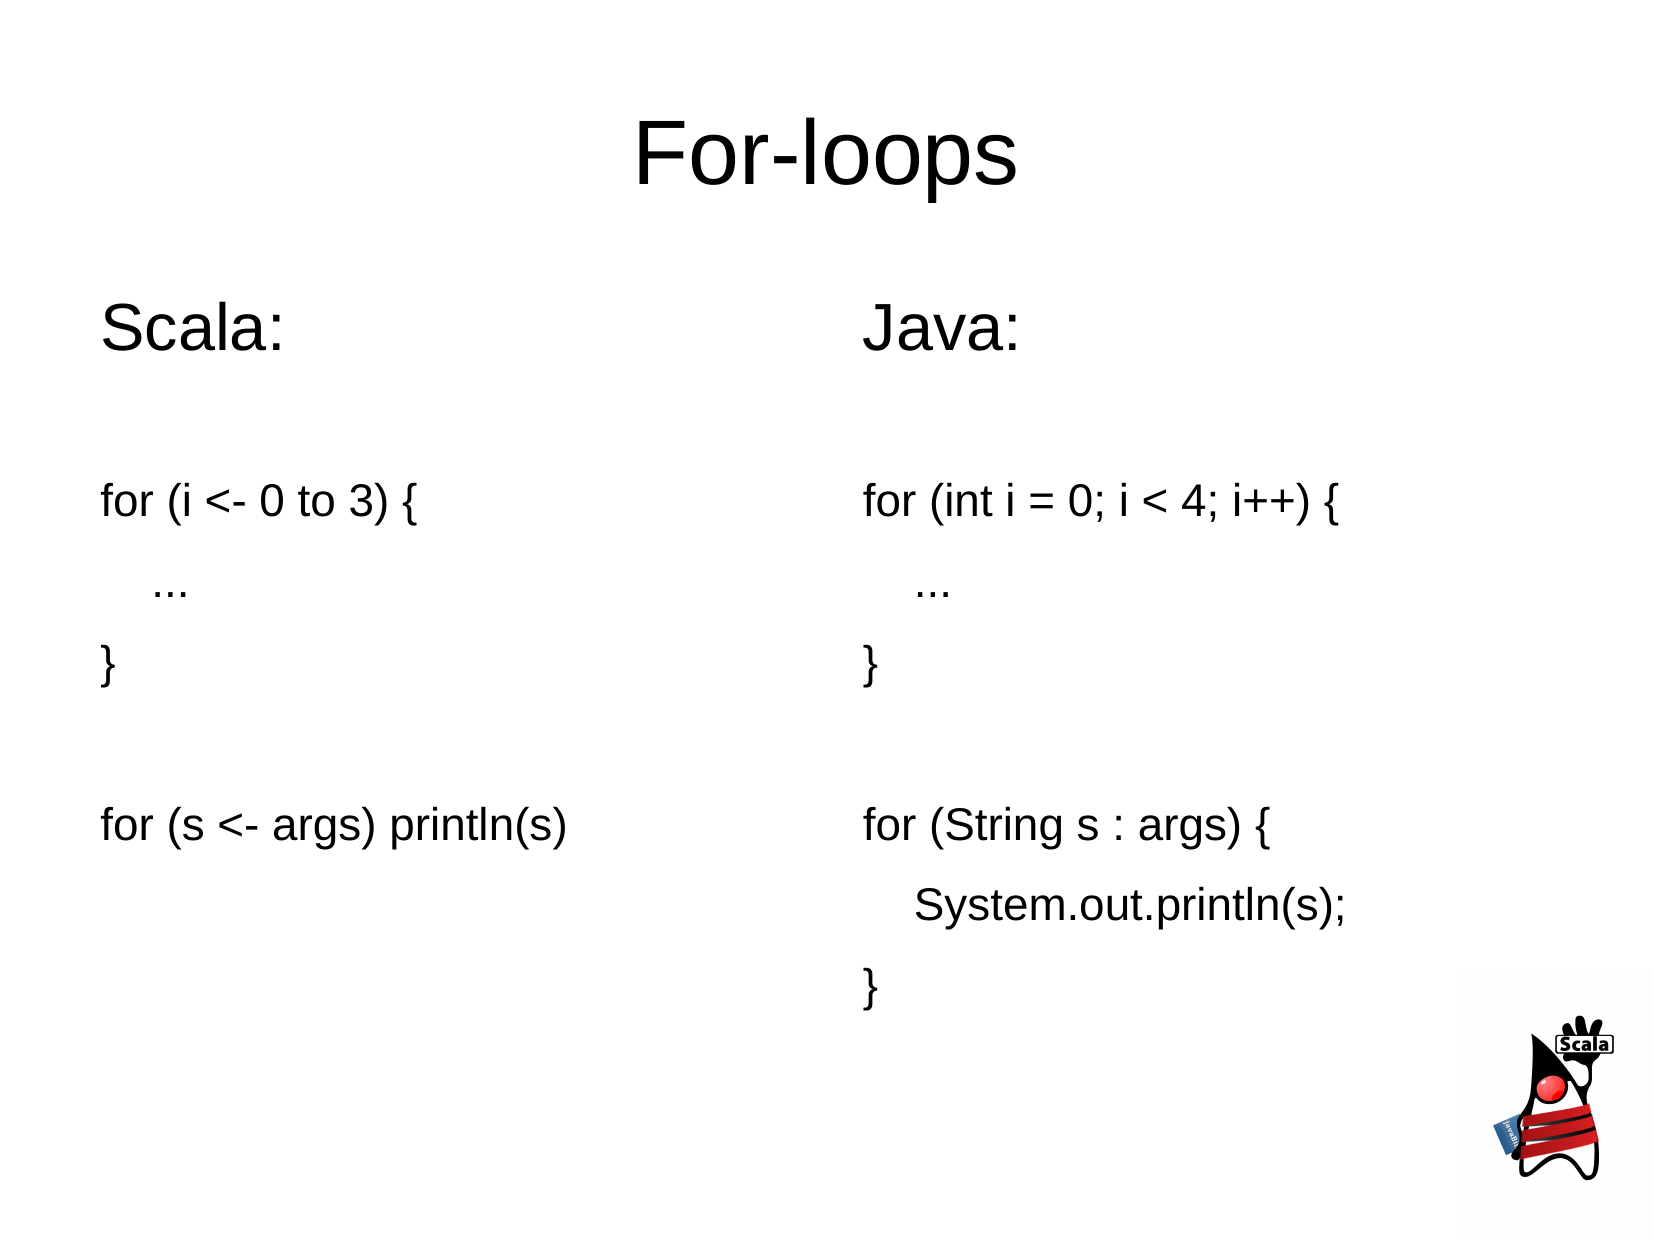

# For-loops
Scala:
for (i <- 0 to 3) {
 ...
}
for (s <- args) println(s)
Java:
for (int i = 0; i < 4; i++) {
 ...
}
for (String s : args) {
 System.out.println(s);
}